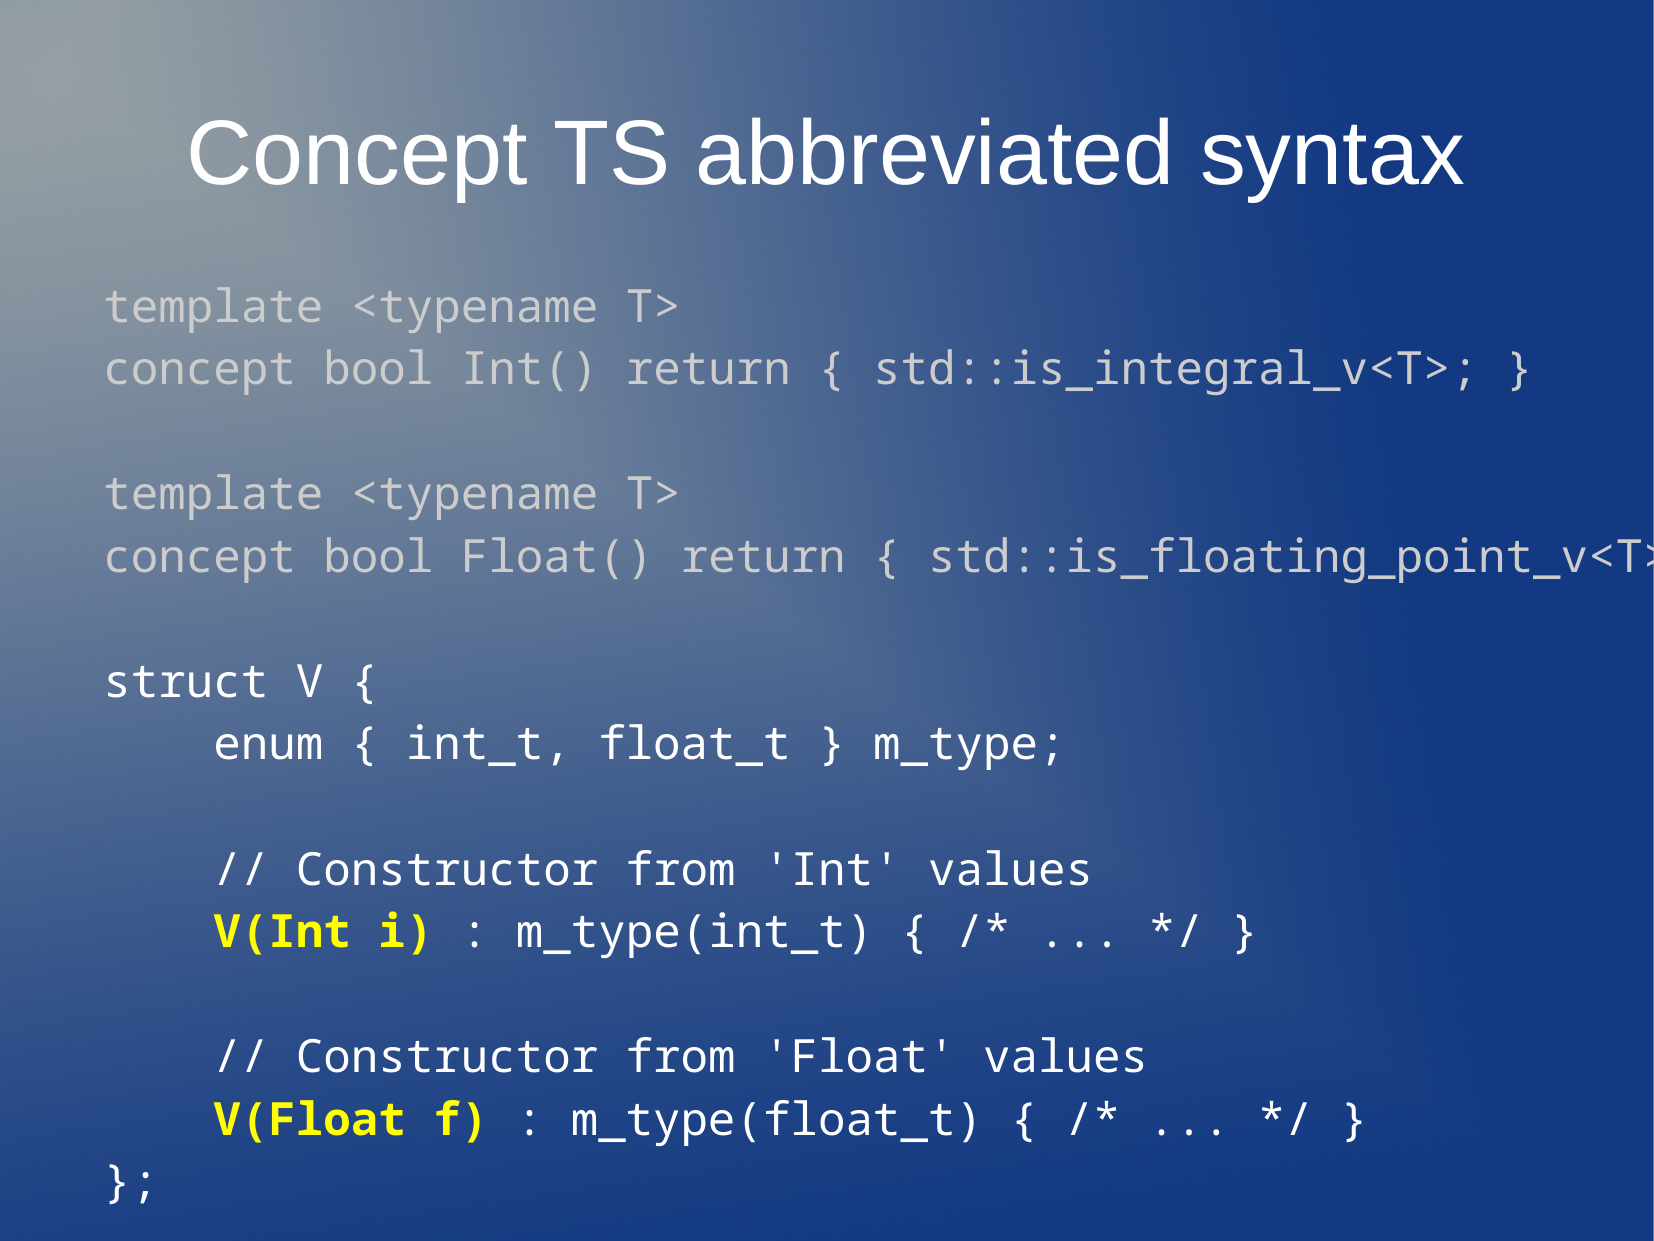

# Concept TS abbreviated syntax
template <typename T>
concept bool Int() return { std::is_integral_v<T>; }
template <typename T>
concept bool Float() return { std::is_floating_point_v<T>; }
struct V {
 enum { int_t, float_t } m_type;
 // Constructor from 'Int' values
 V(Int i) : m_type(int_t) { /* ... */ }
 // Constructor from 'Float' values
 V(Float f) : m_type(float_t) { /* ... */ }
};